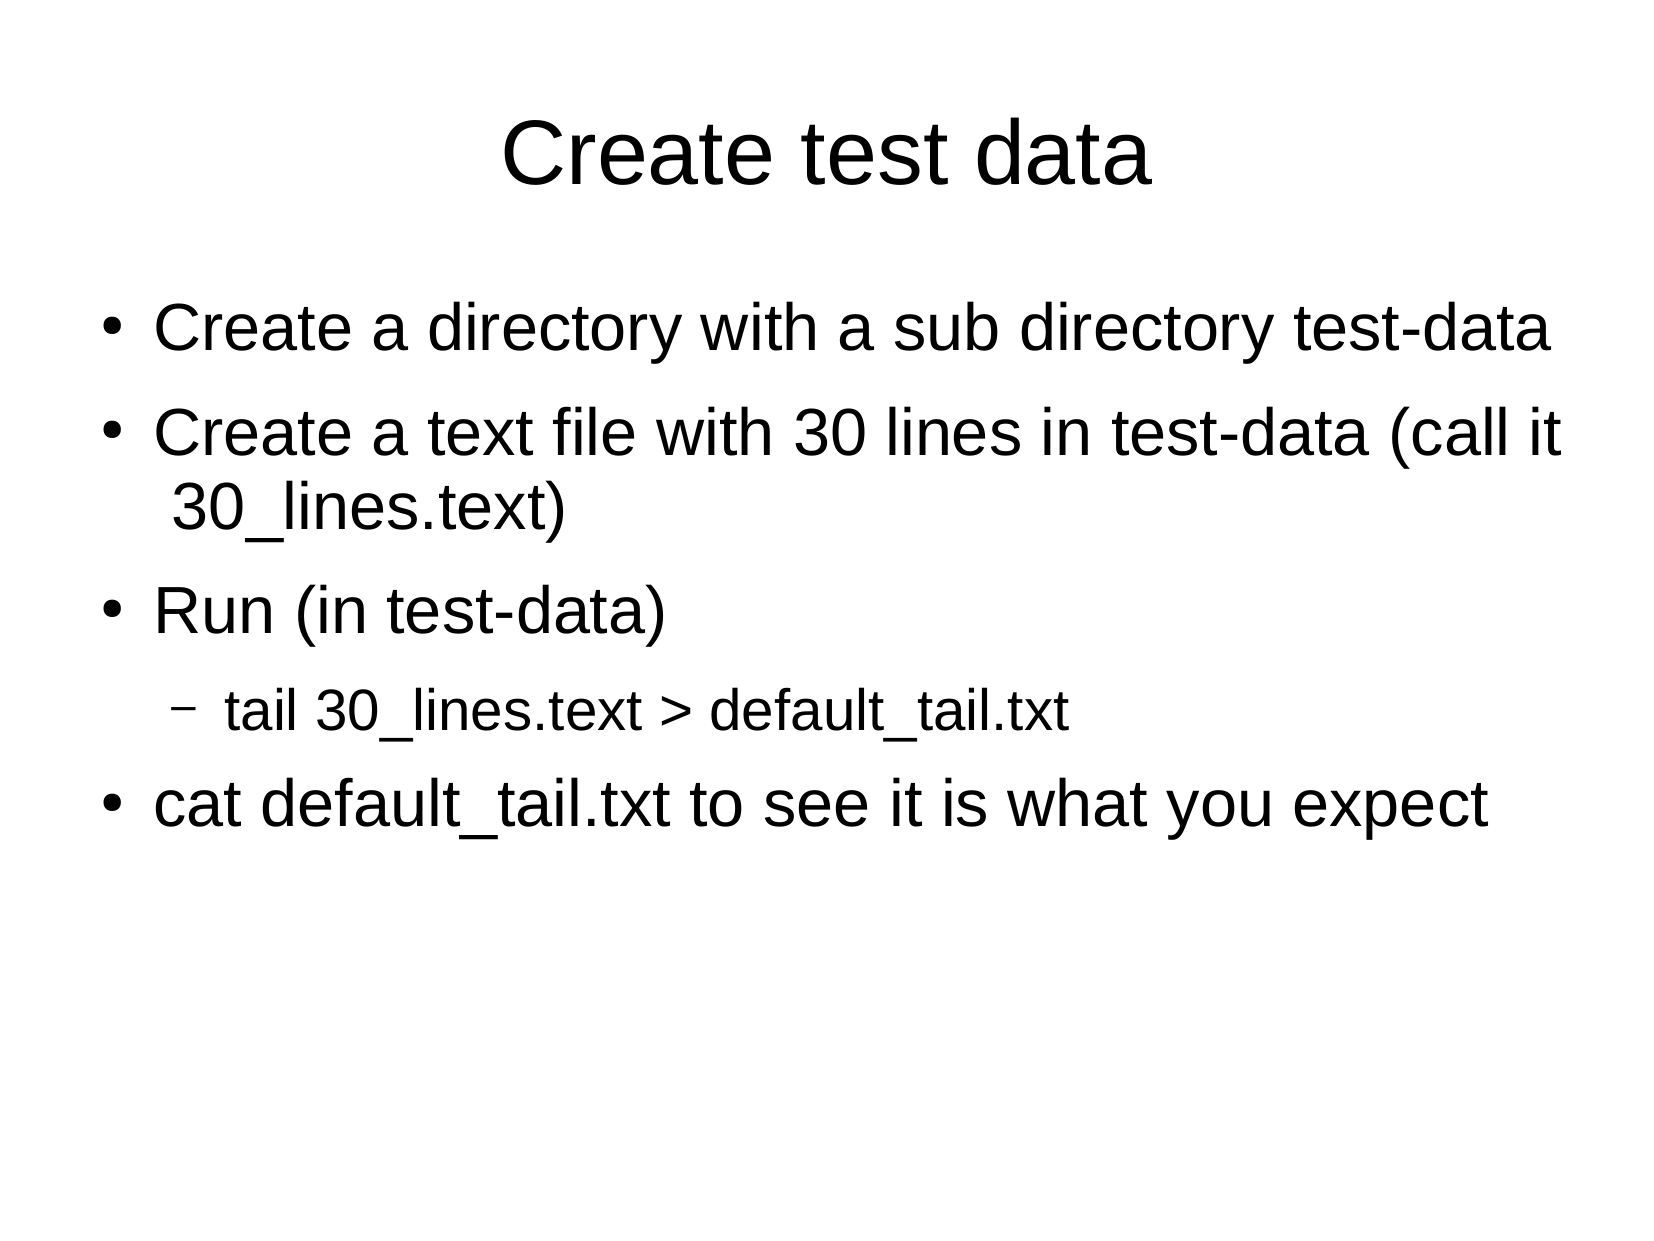

# Create test data
Create a directory with a sub directory test-data
Create a text file with 30 lines in test-data (call it 30_lines.text)
Run (in test-data)
tail 30_lines.text > default_tail.txt
cat default_tail.txt to see it is what you expect